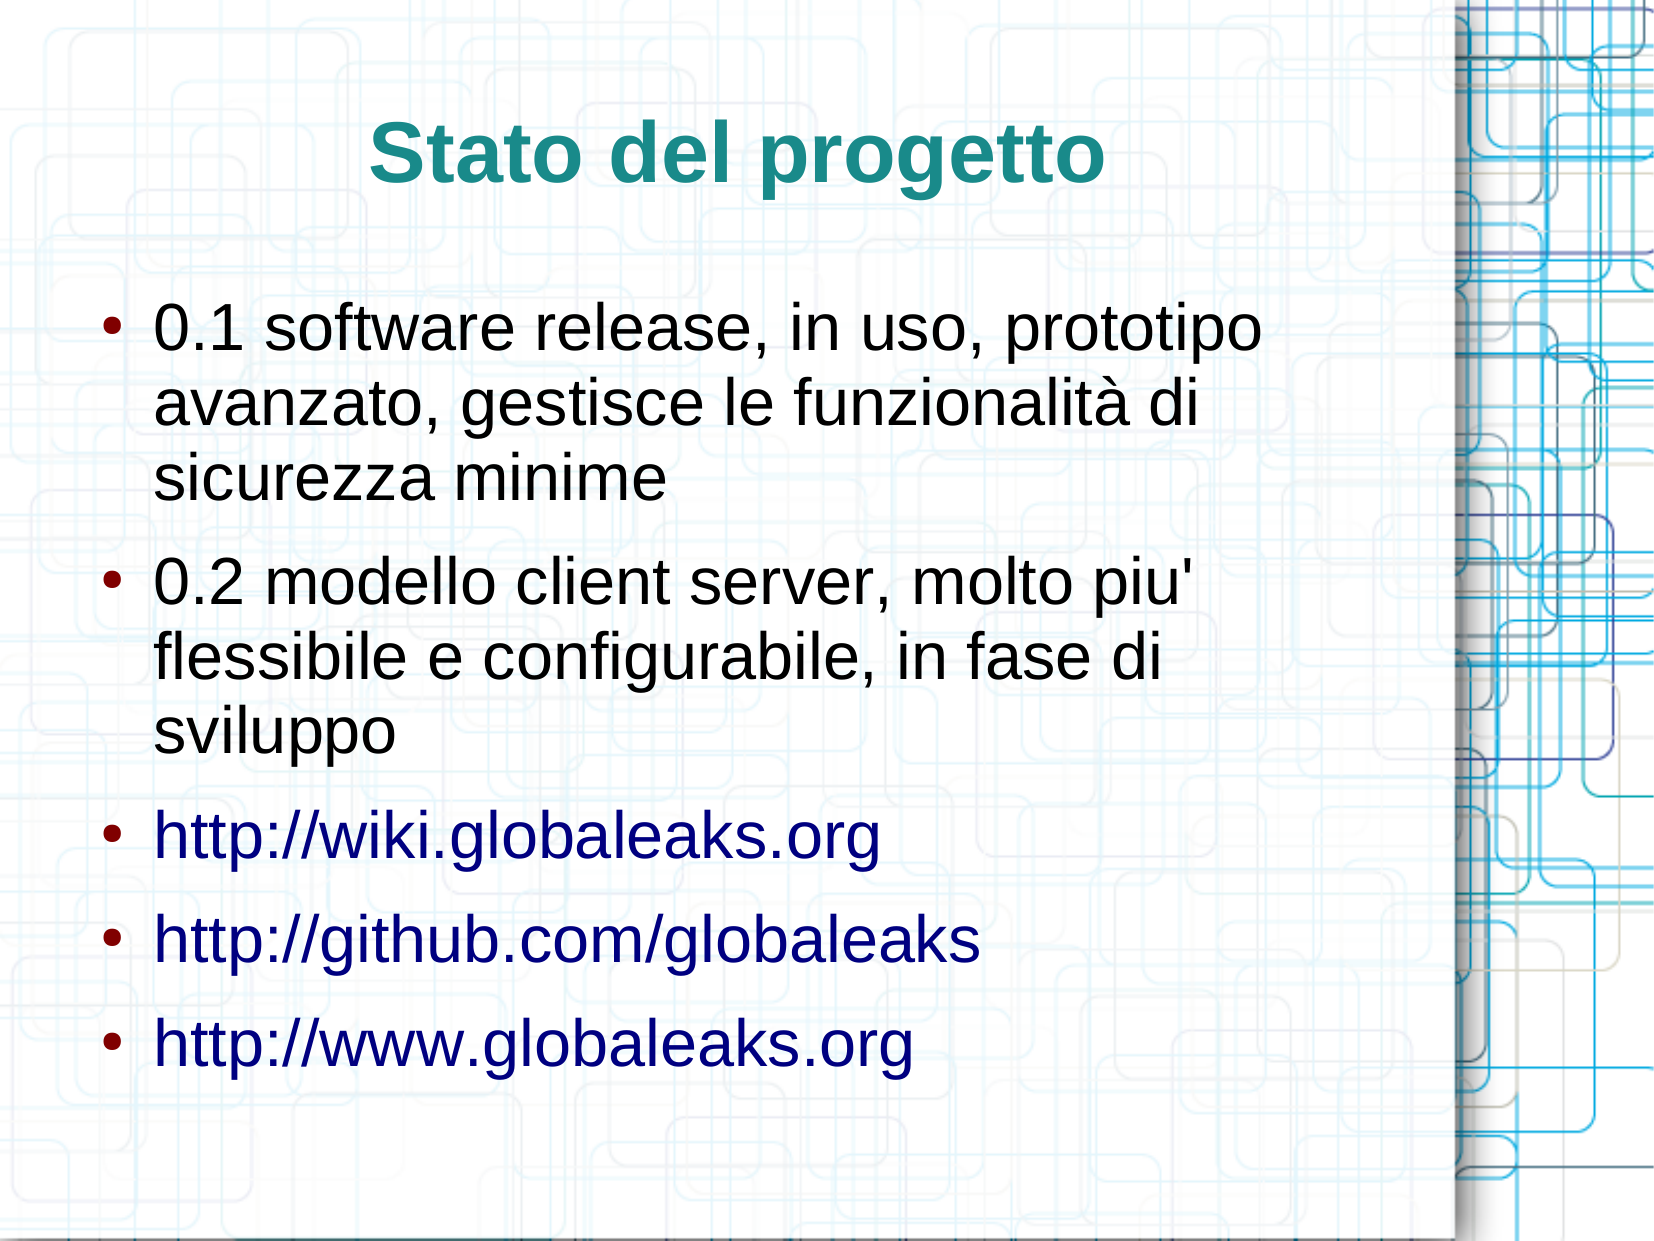

# Stato del progetto
0.1 software release, in uso, prototipo avanzato, gestisce le funzionalità di sicurezza minime
0.2 modello client server, molto piu' flessibile e configurabile, in fase di sviluppo
http://wiki.globaleaks.org
http://github.com/globaleaks
http://www.globaleaks.org